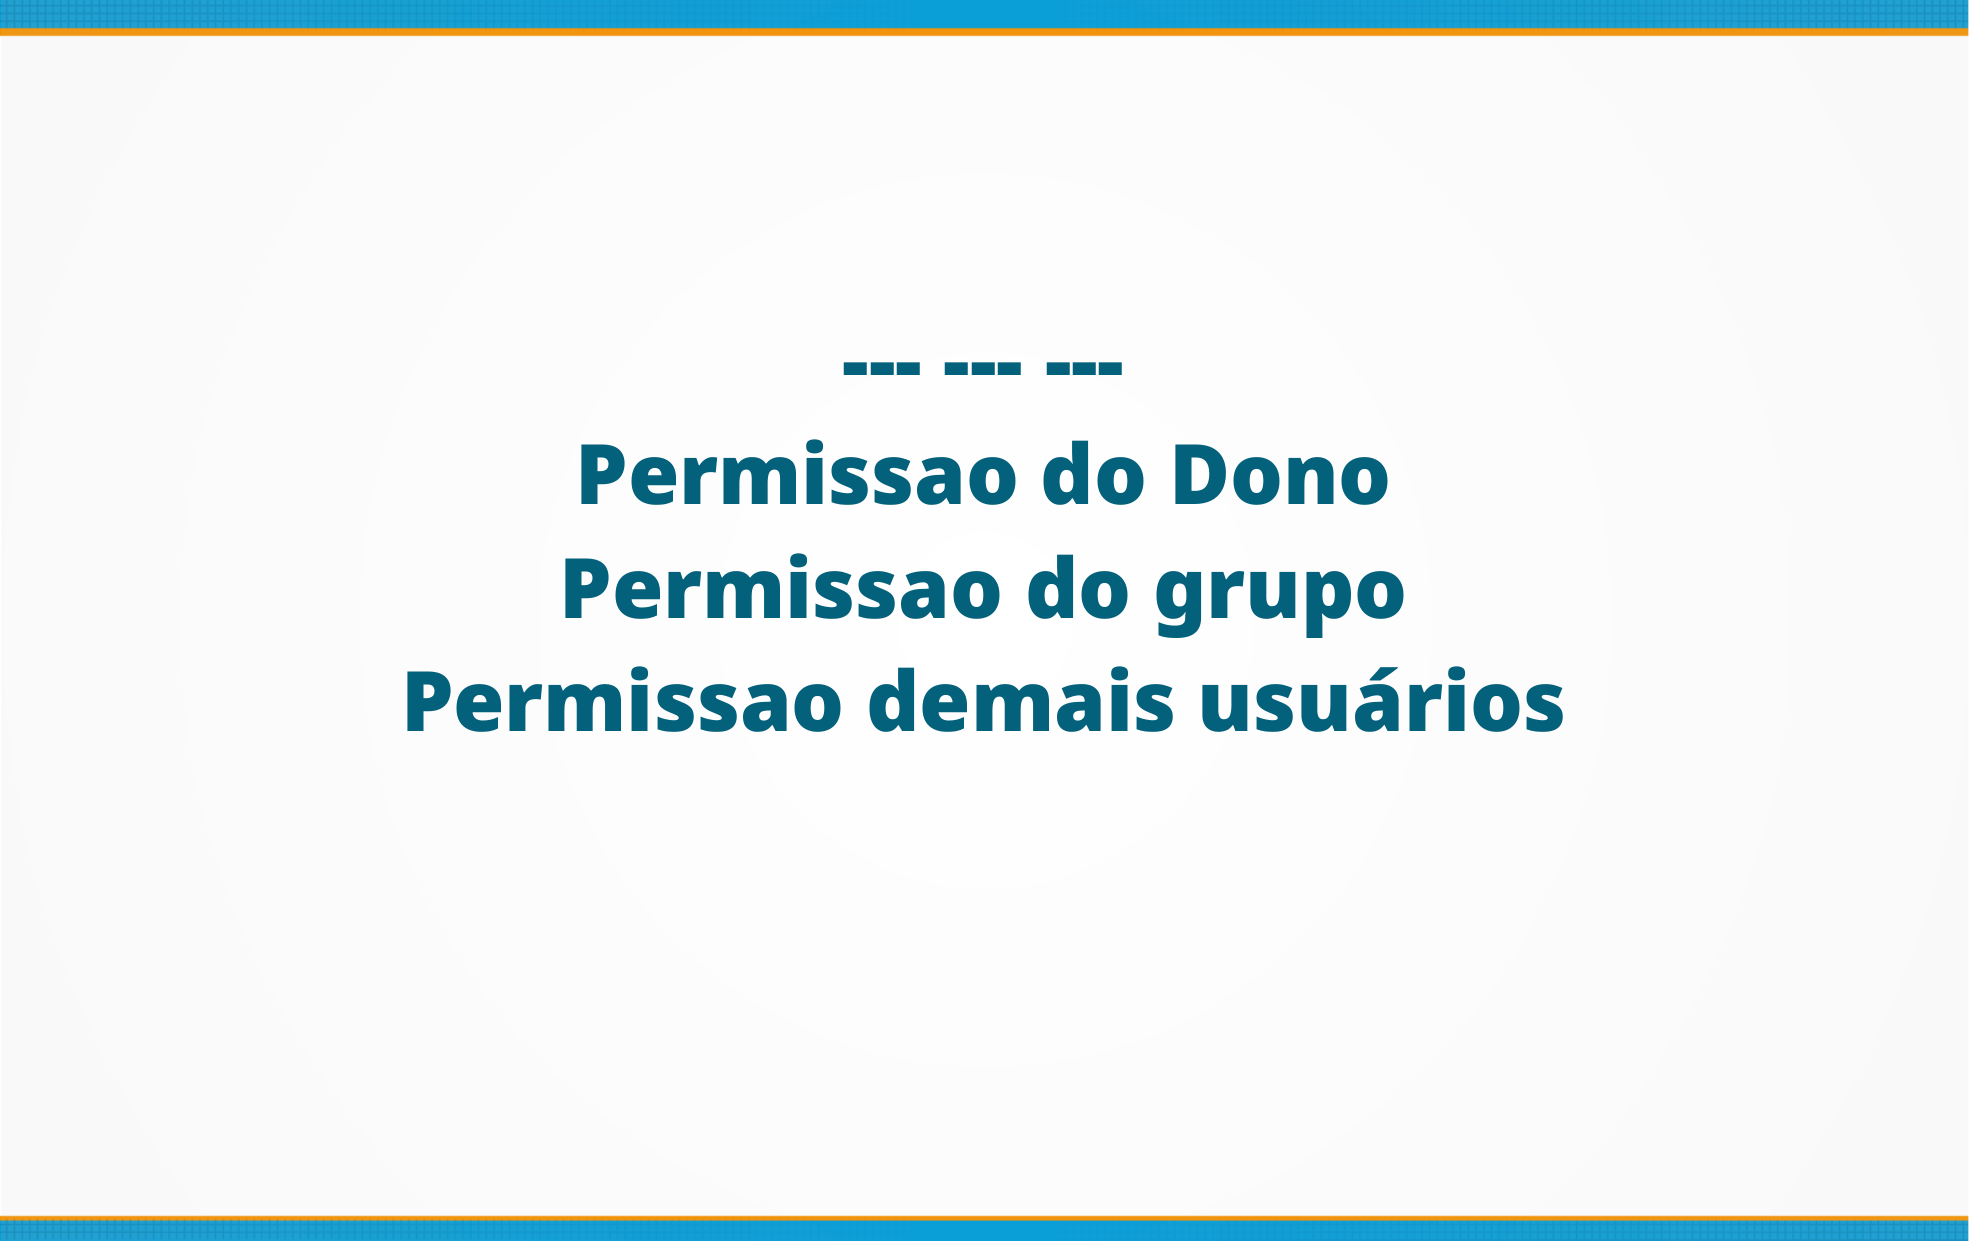

# --- --- ---
Permissao do Dono
Permissao do grupo
Permissao demais usuários